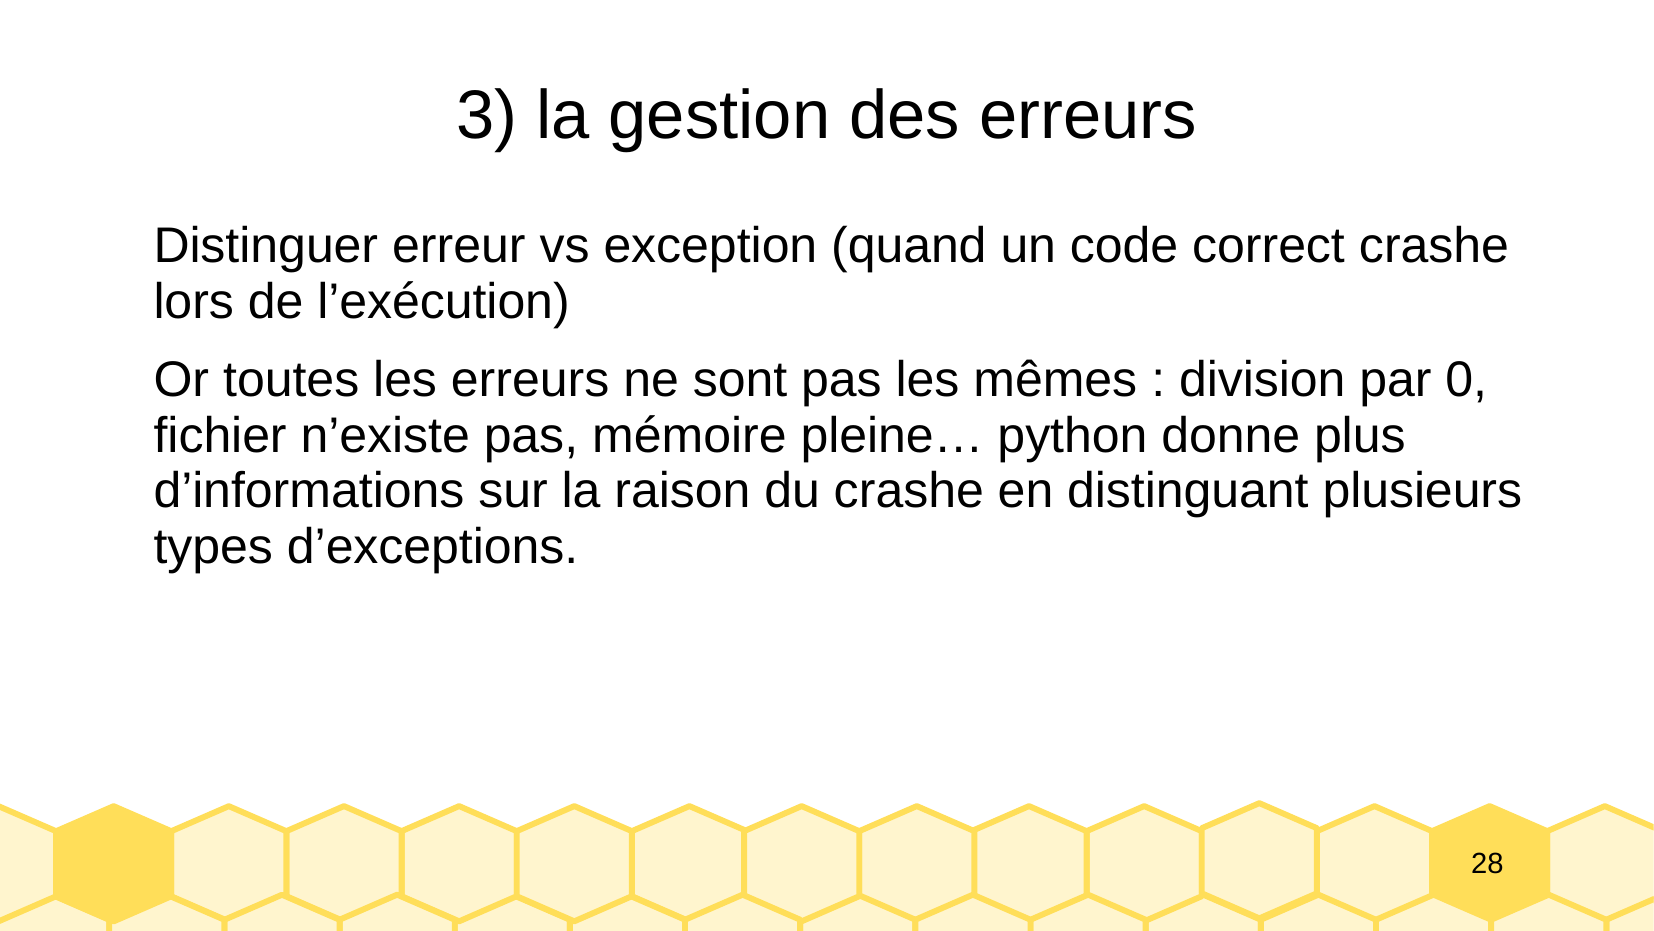

#
3) la gestion des erreurs
Distinguer erreur vs exception (quand un code correct crashe lors de l’exécution)
Or toutes les erreurs ne sont pas les mêmes : division par 0, fichier n’existe pas, mémoire pleine… python donne plus d’informations sur la raison du crashe en distinguant plusieurs types d’exceptions.